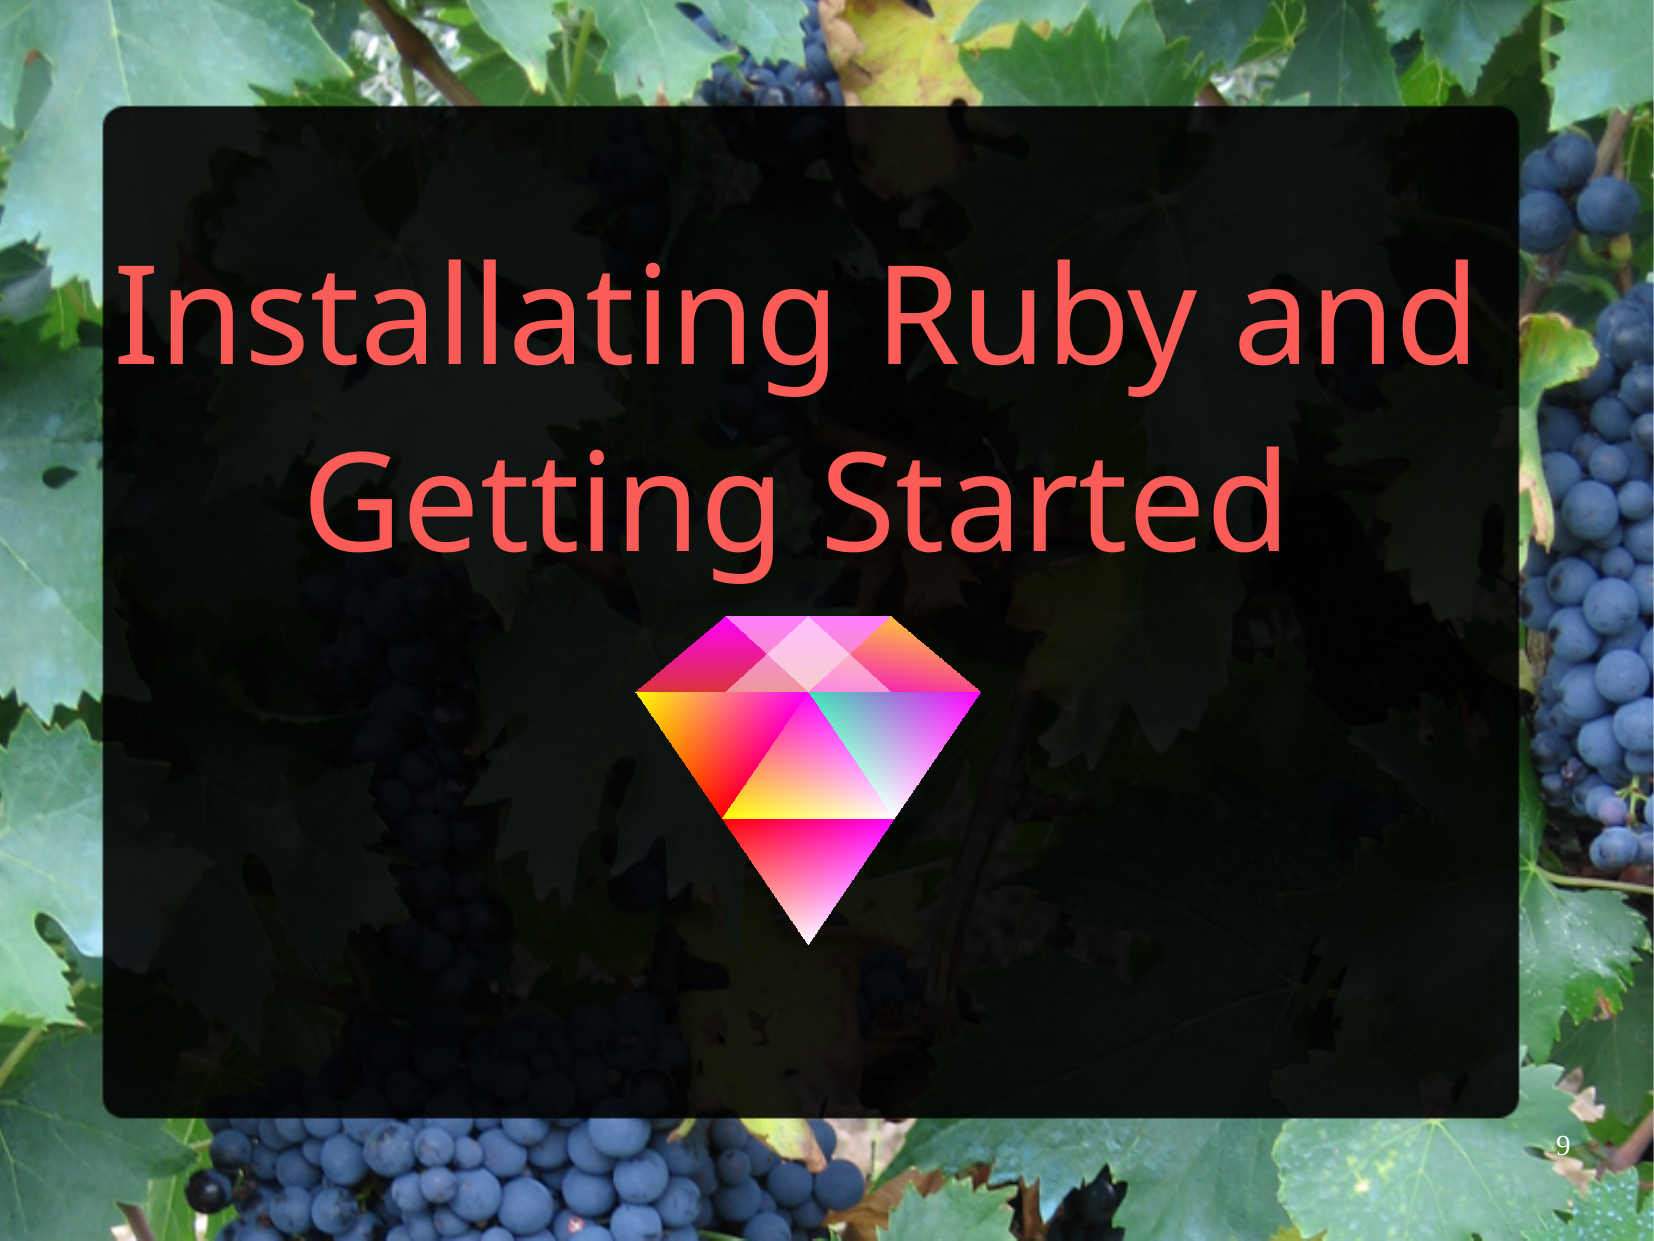

# Installating Ruby and Getting Started
9